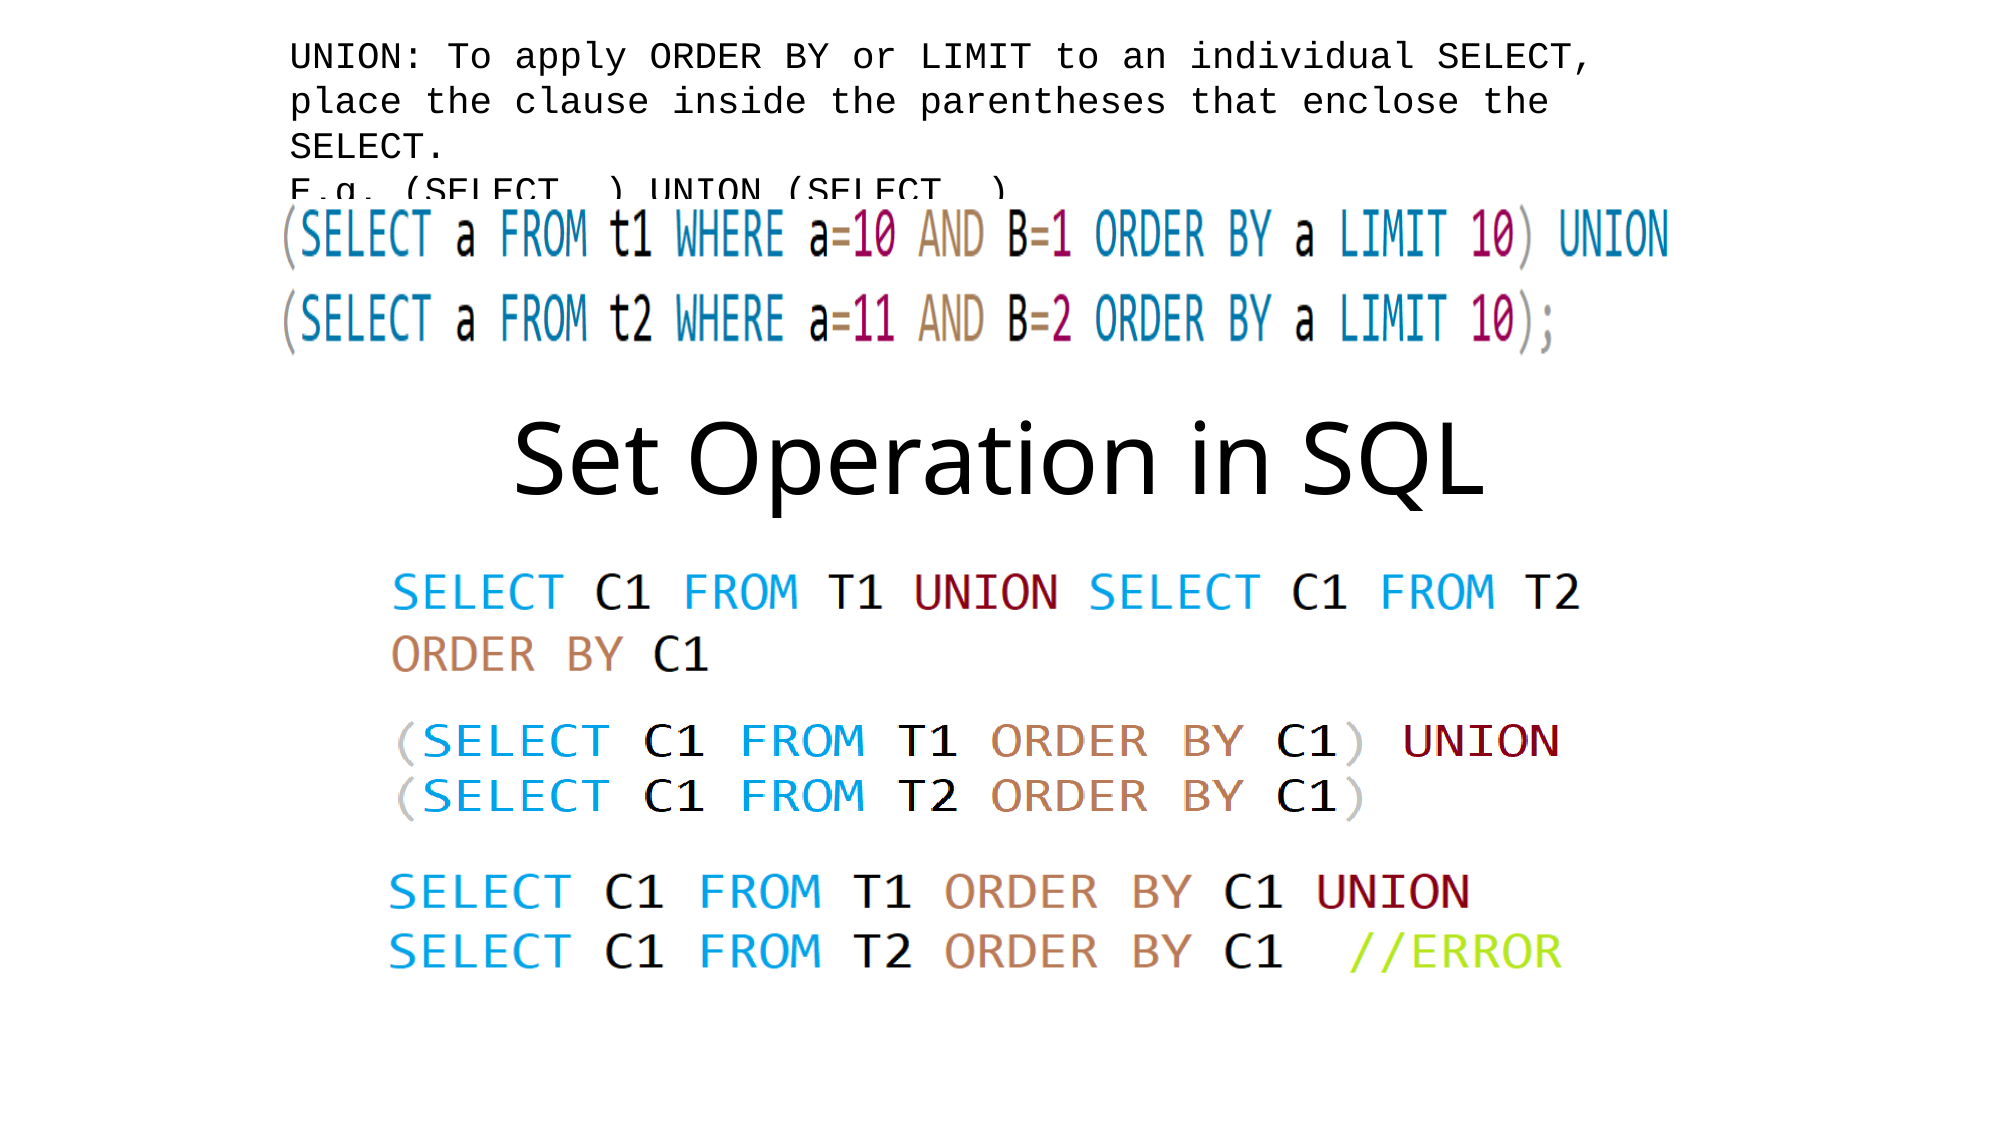

UNION: To apply ORDER BY or LIMIT to an individual SELECT, place the clause inside the parentheses that enclose the SELECT.
E.g. (SELECT …) UNION (SELECT …)
Set Operation in SQL